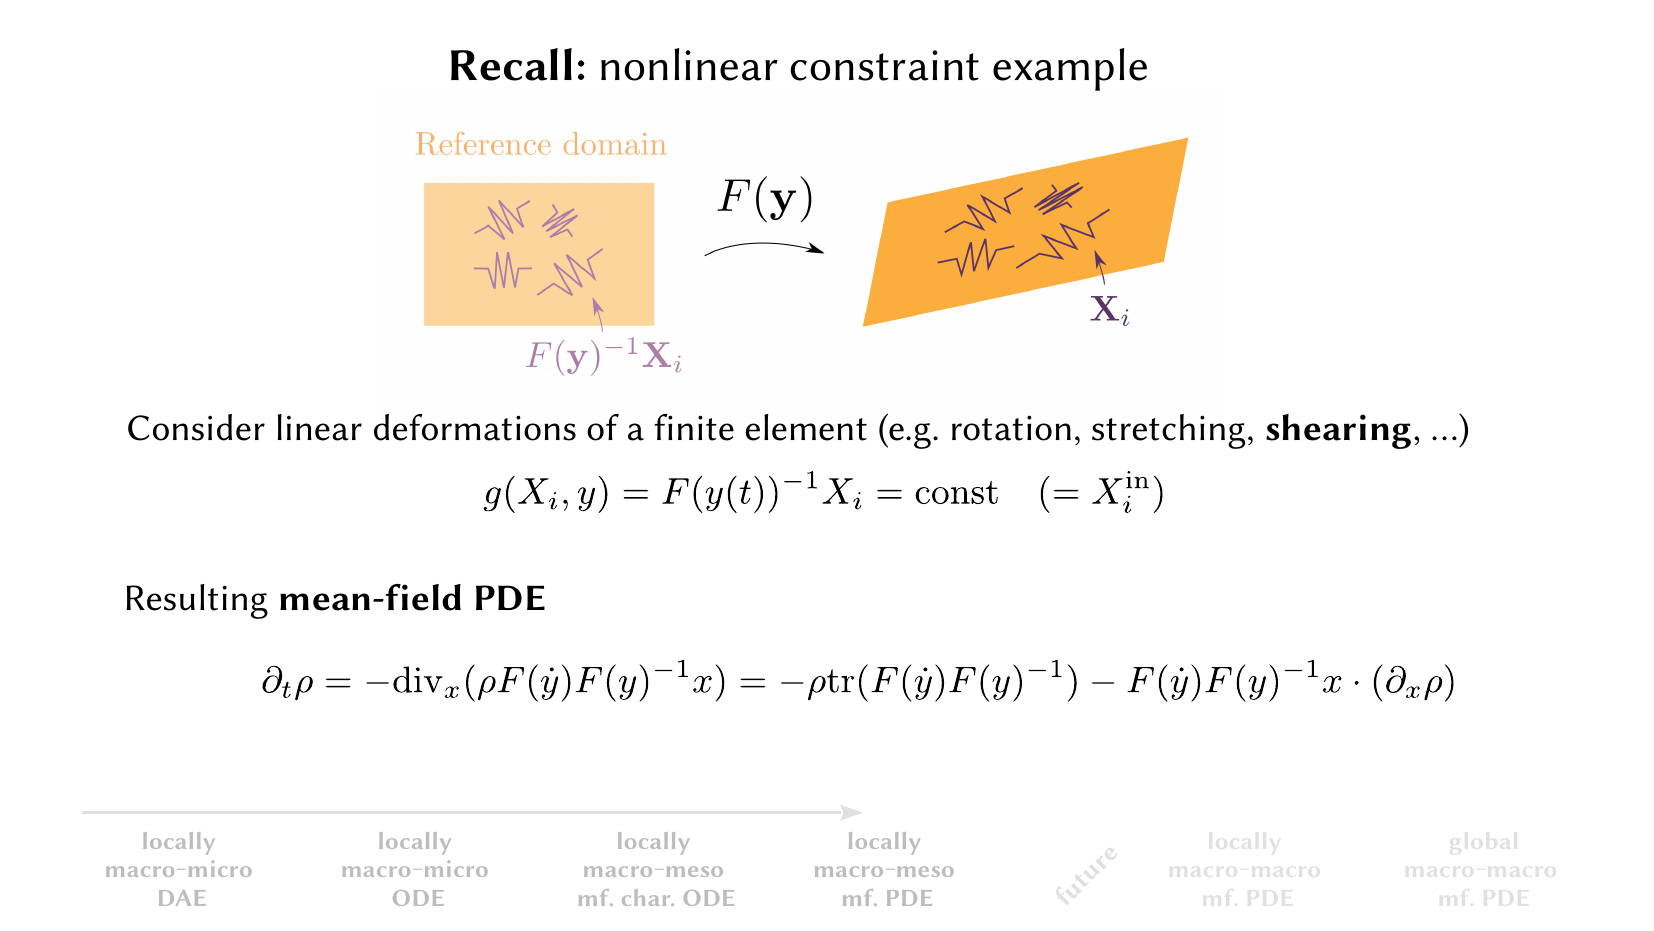

Recall: nonlinear constraint example
Consider linear deformations of a finite element (e.g. rotation, stretching, shearing, ...)
Resulting mean-field PDE
locally
macro‒micro
DAE
locally
macro‒micro
ODE
locally
macro‒meso
mf. char. ODE
locally
macro‒meso
mf. PDE
locally
macro‒macro
mf. PDE
global
macro‒macro
mf. PDE
future